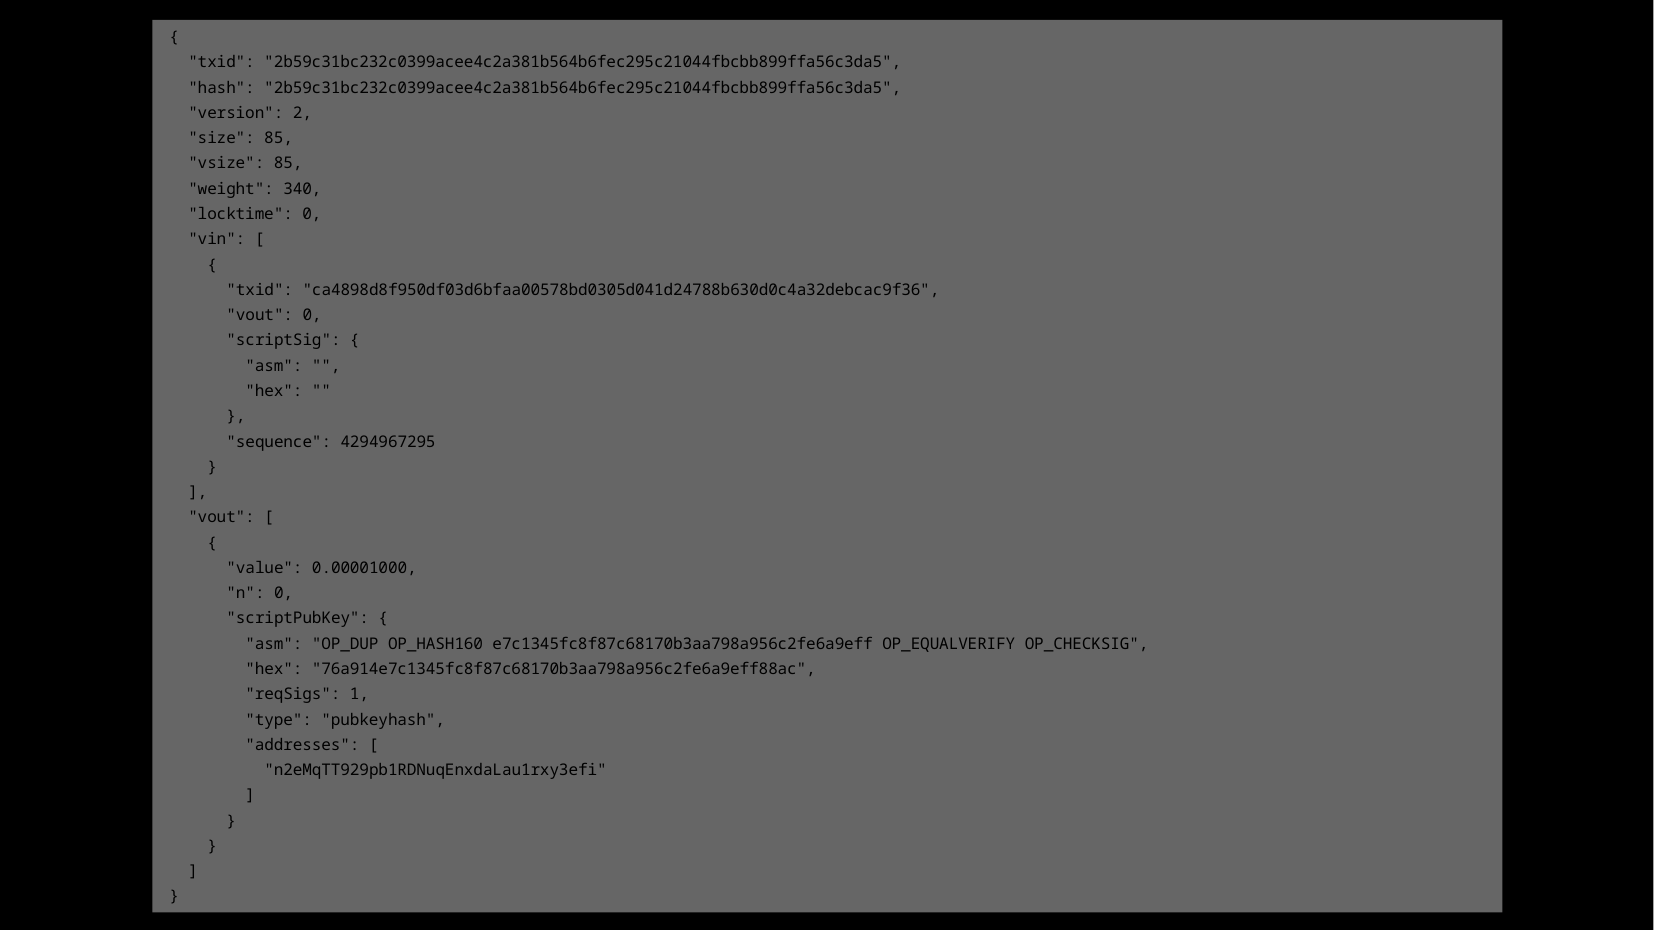

# {
 "txid": "2b59c31bc232c0399acee4c2a381b564b6fec295c21044fbcbb899ffa56c3da5",
 "hash": "2b59c31bc232c0399acee4c2a381b564b6fec295c21044fbcbb899ffa56c3da5",
 "version": 2,
 "size": 85,
 "vsize": 85,
 "weight": 340,
 "locktime": 0,
 "vin": [
 {
 "txid": "ca4898d8f950df03d6bfaa00578bd0305d041d24788b630d0c4a32debcac9f36",
 "vout": 0,
 "scriptSig": {
 "asm": "",
 "hex": ""
 },
 "sequence": 4294967295
 }
 ],
 "vout": [
 {
 "value": 0.00001000,
 "n": 0,
 "scriptPubKey": {
 "asm": "OP_DUP OP_HASH160 e7c1345fc8f87c68170b3aa798a956c2fe6a9eff OP_EQUALVERIFY OP_CHECKSIG",
 "hex": "76a914e7c1345fc8f87c68170b3aa798a956c2fe6a9eff88ac",
 "reqSigs": 1,
 "type": "pubkeyhash",
 "addresses": [
 "n2eMqTT929pb1RDNuqEnxdaLau1rxy3efi"
 ]
 }
 }
 ]
}